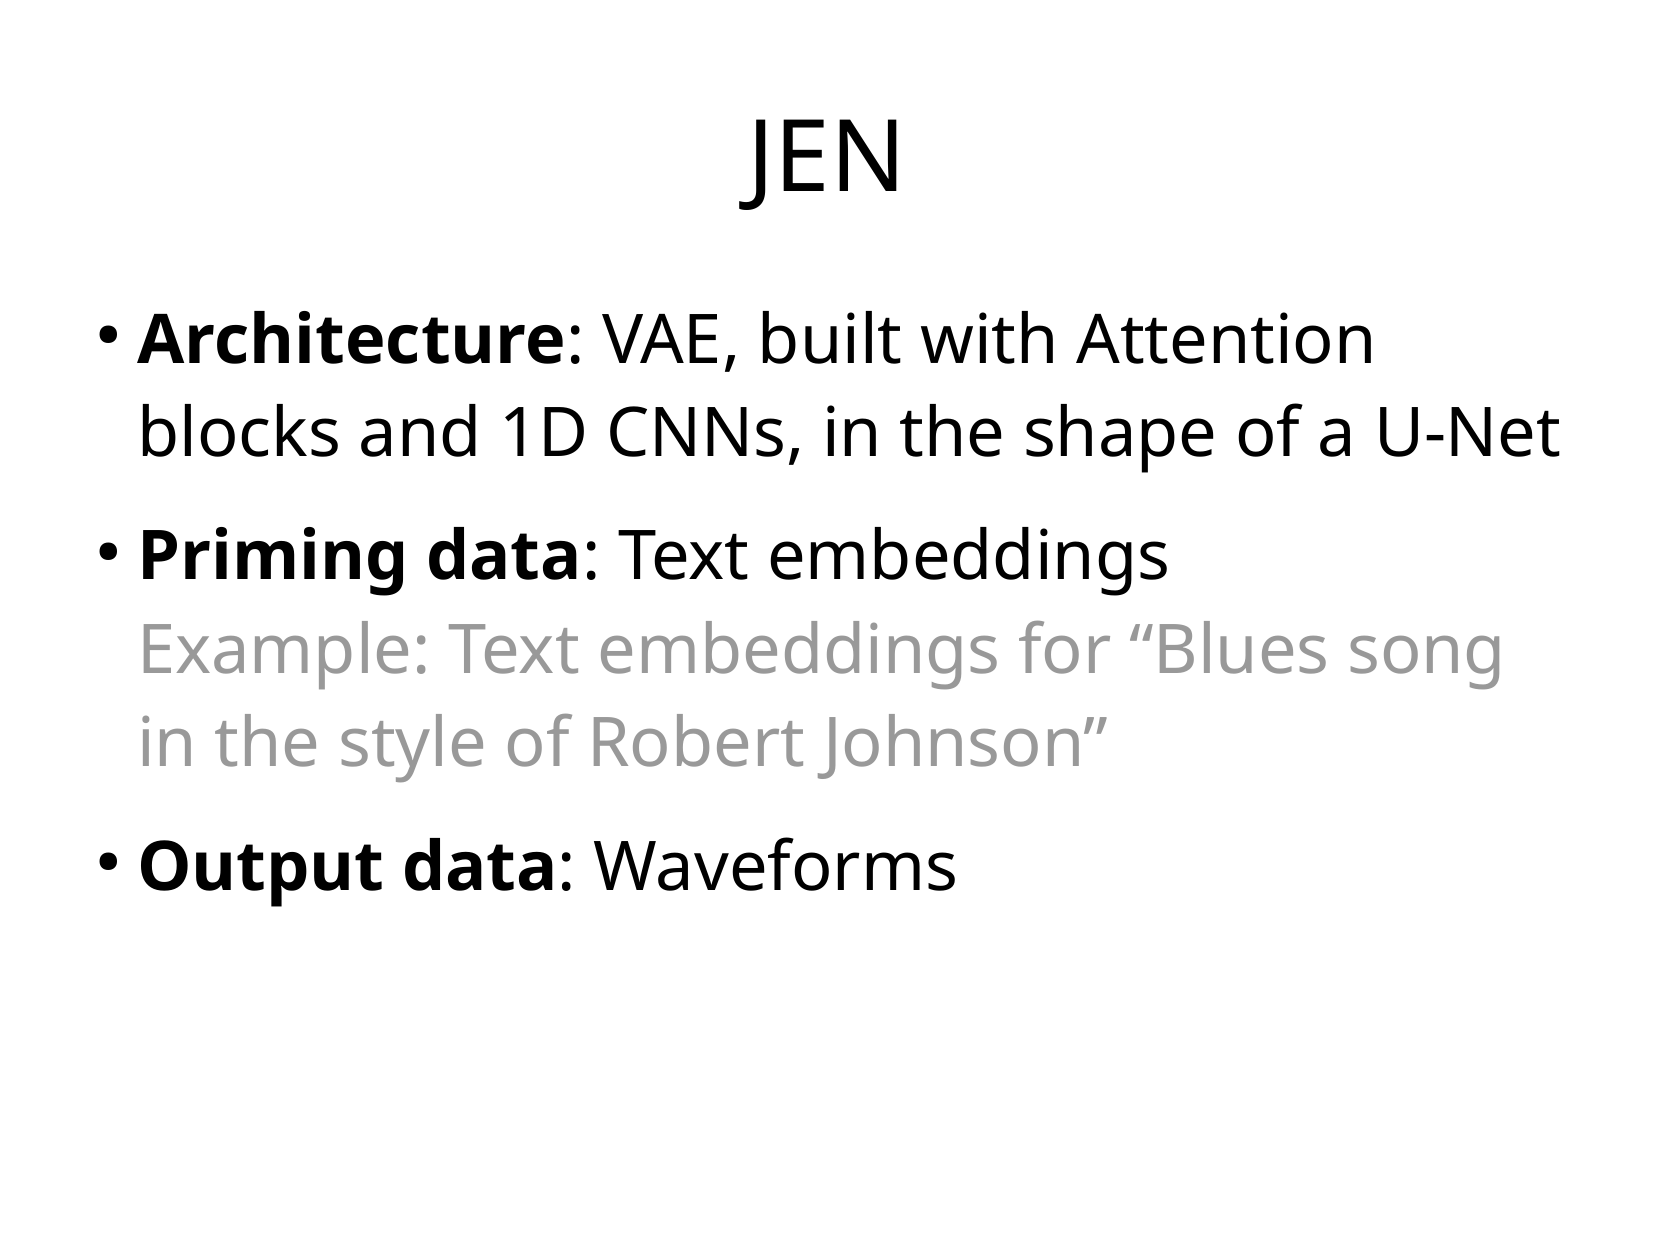

# JEN
Architecture: VAE, built with Attention blocks and 1D CNNs, in the shape of a U-Net
Priming data: Text embeddings
Example: Text embeddings for “Blues song in the style of Robert Johnson”
Output data: Waveforms